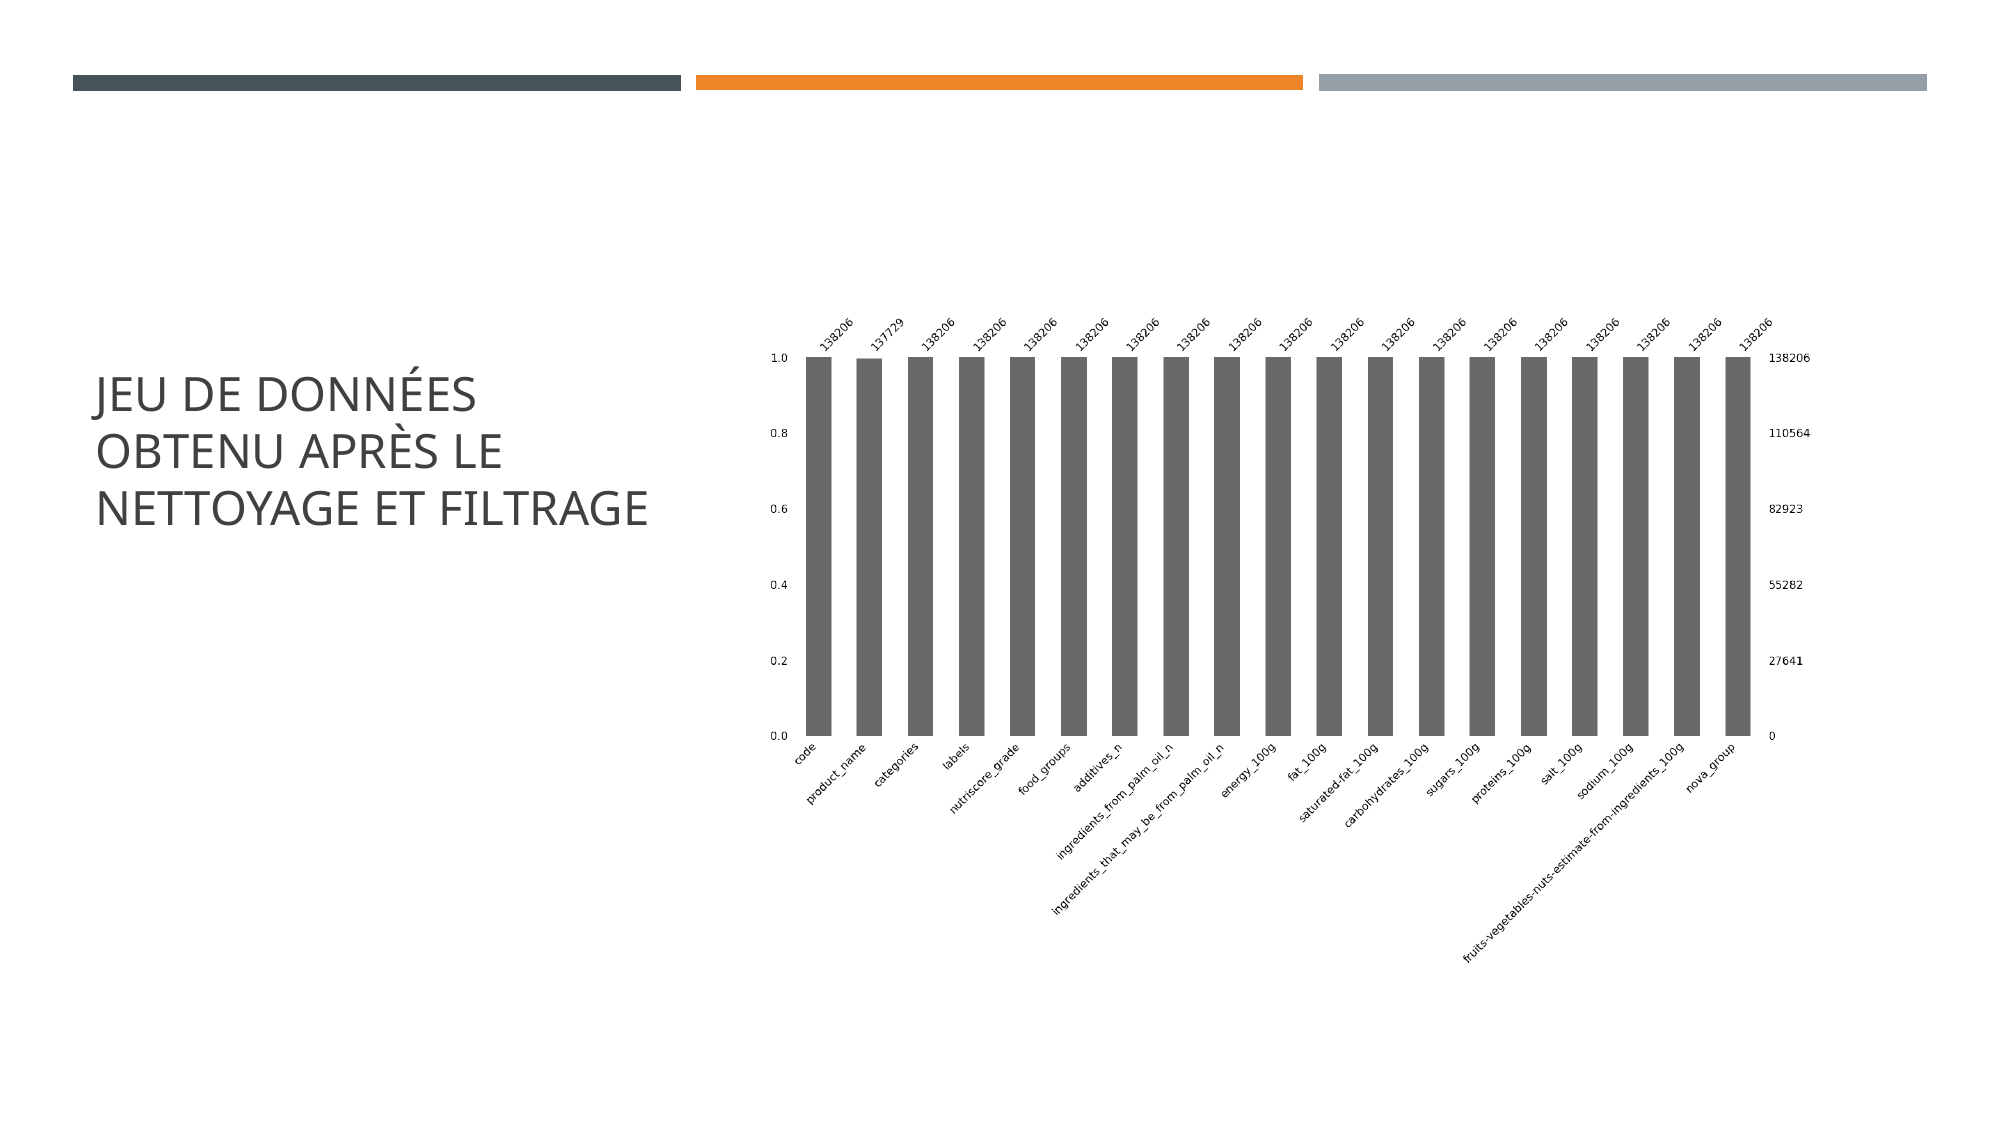

# Jeu de données obtenu après le nettoyage et filtrage